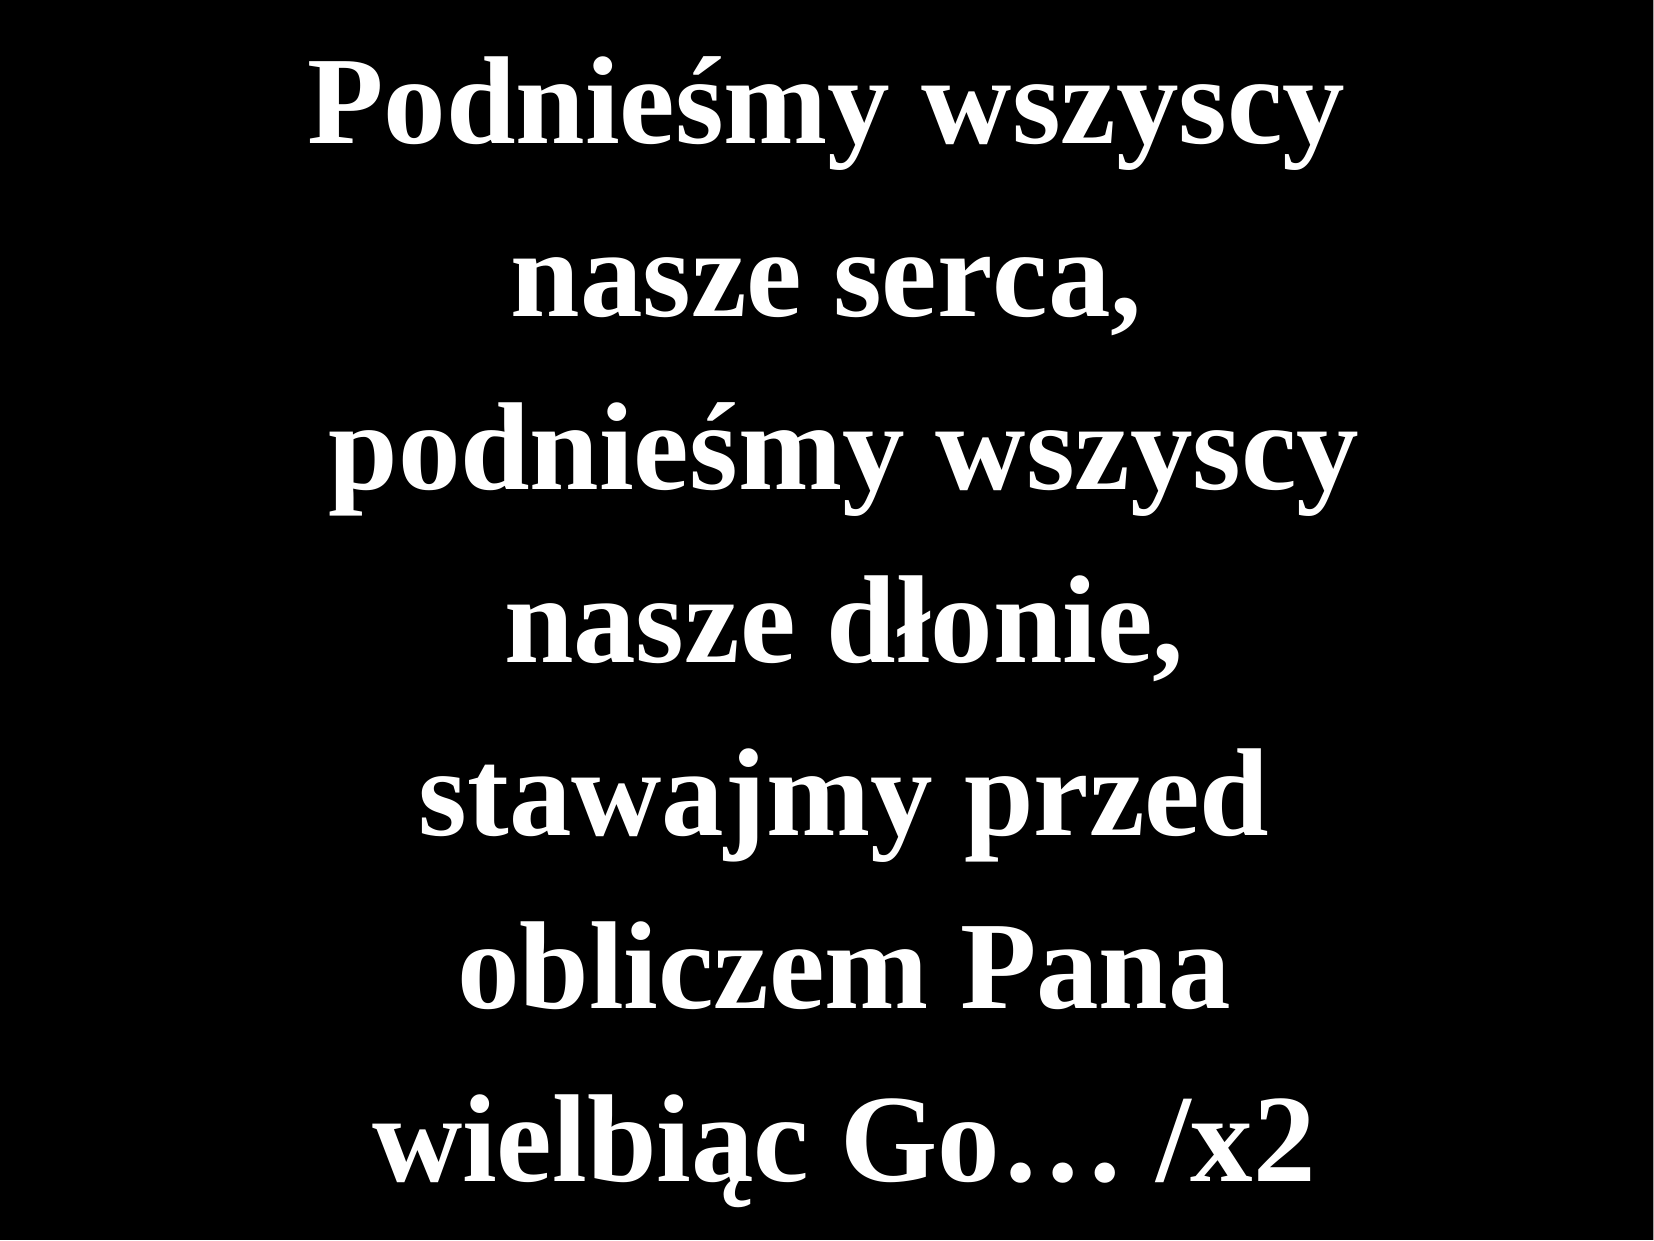

# Podnieśmy wszyscy
ppp
nasze serca,
ppp
podnieśmy wszyscy
ppp
nasze dłonie,
ppp
stawajmy przed
ppp
obliczem Pana
ppp
wielbiąc Go… /x2